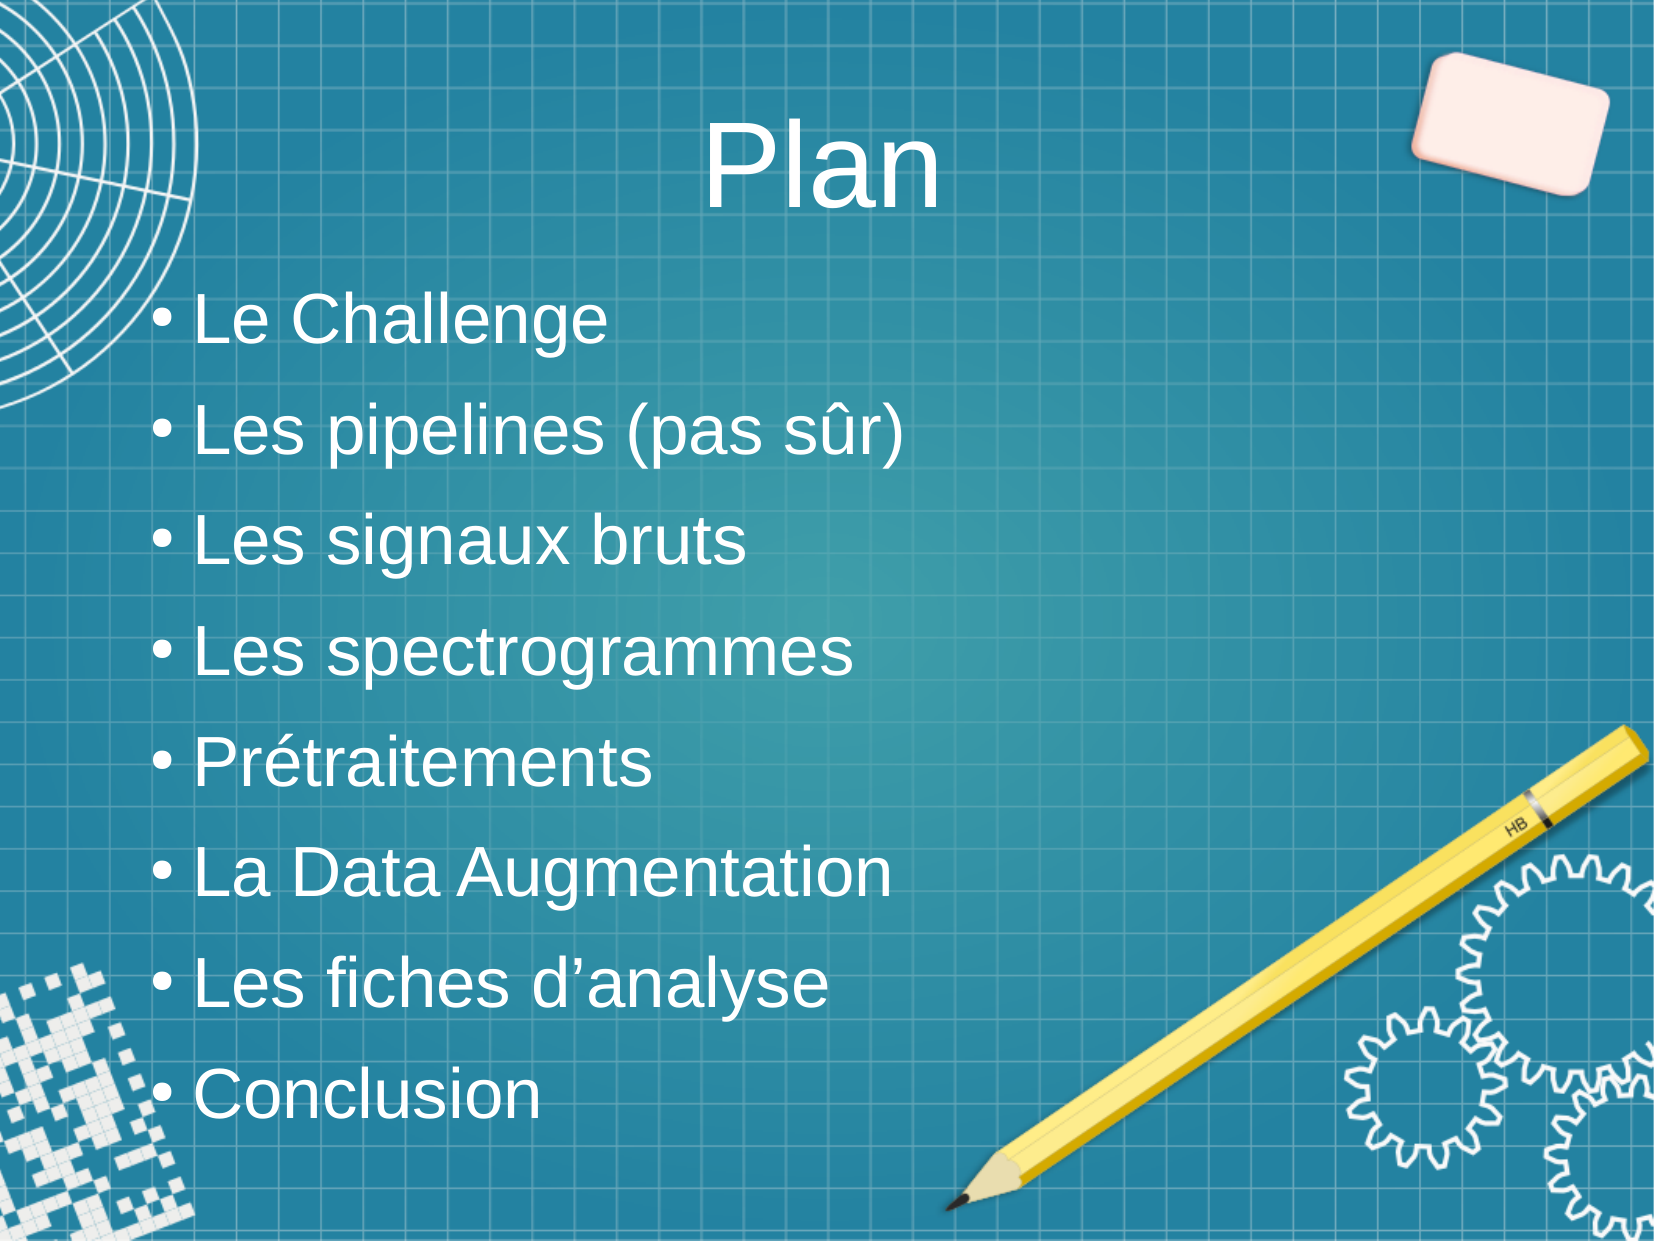

# Plan
Le Challenge
Les pipelines (pas sûr)
Les signaux bruts
Les spectrogrammes
Prétraitements
La Data Augmentation
Les fiches d’analyse
Conclusion